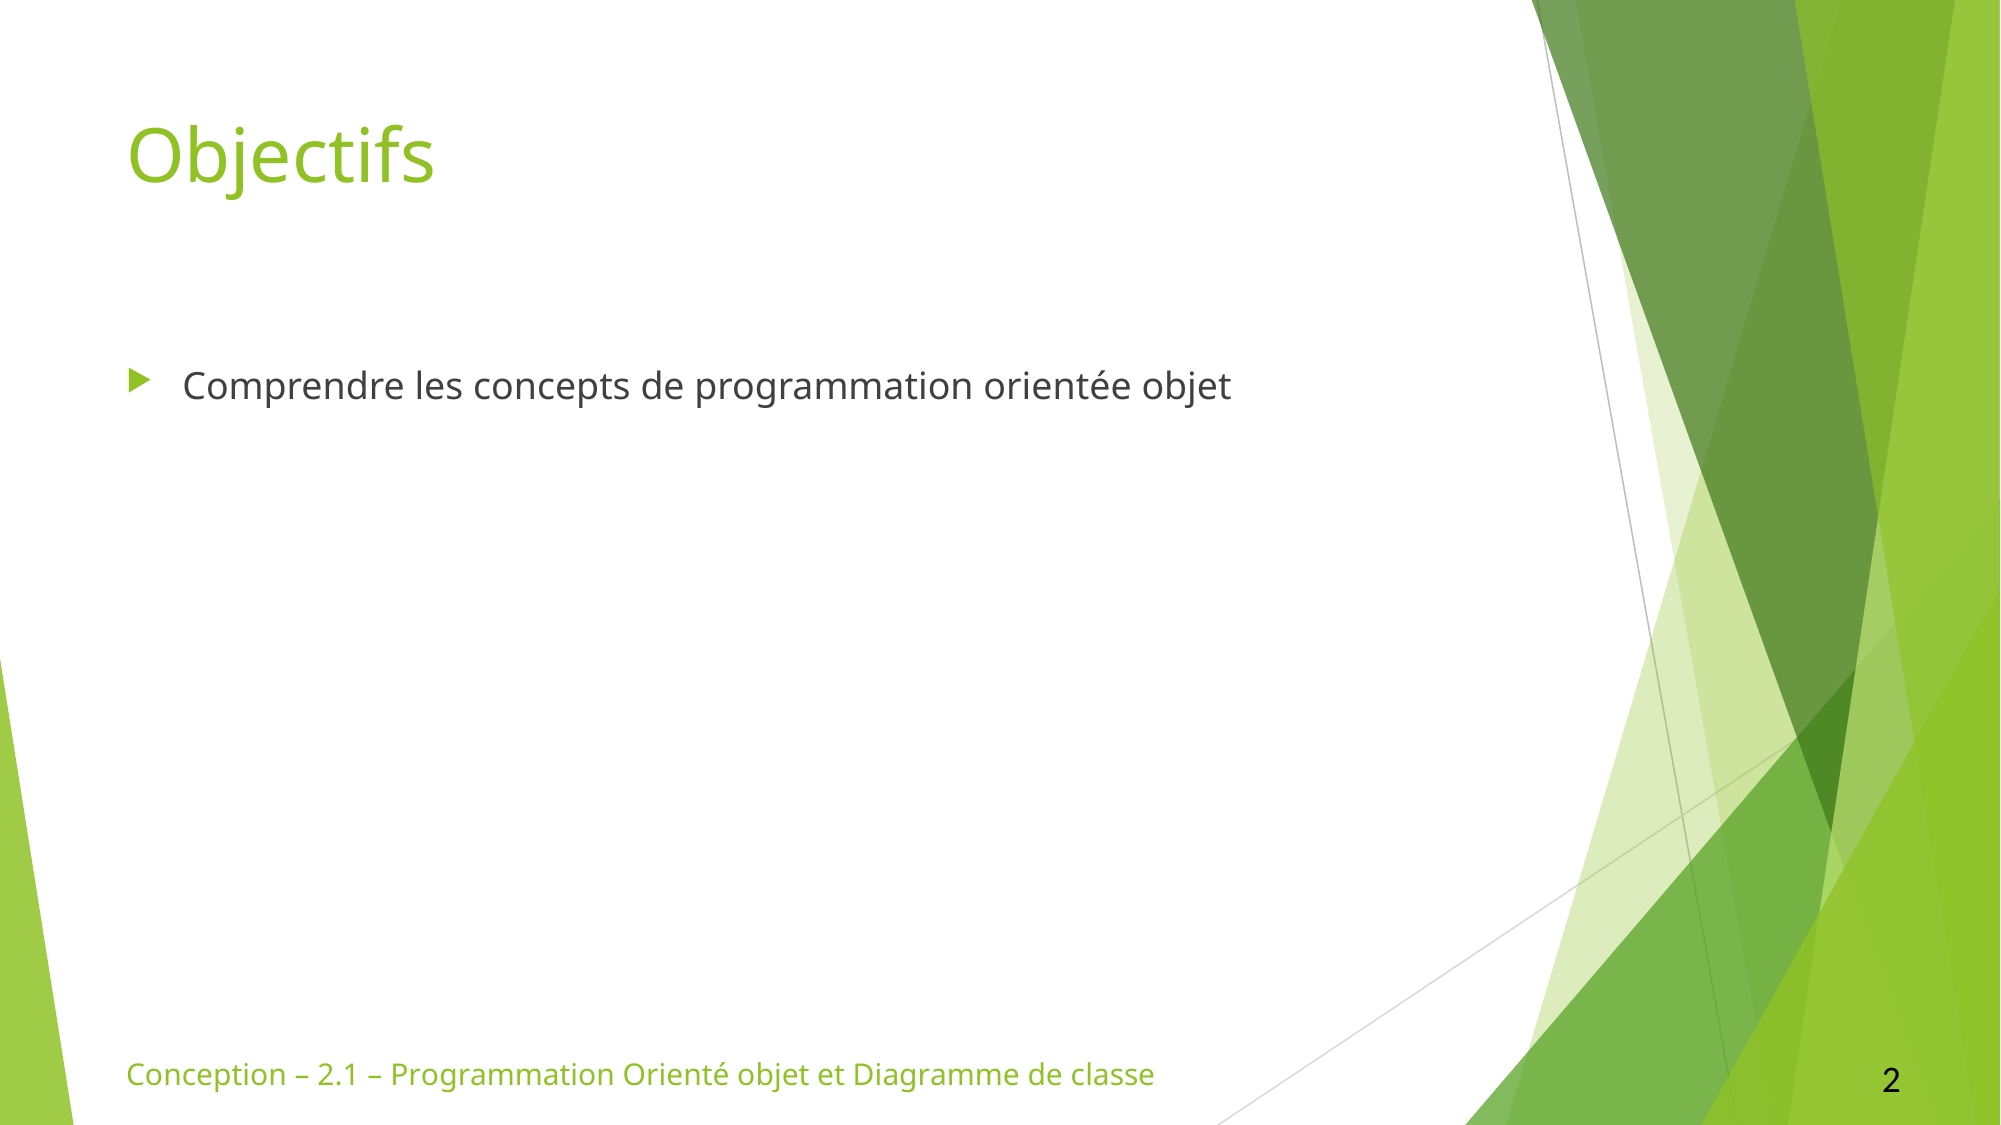

# Objectifs
Comprendre les concepts de programmation orientée objet
Conception – 2.1 – Programmation Orienté objet et Diagramme de classe
2